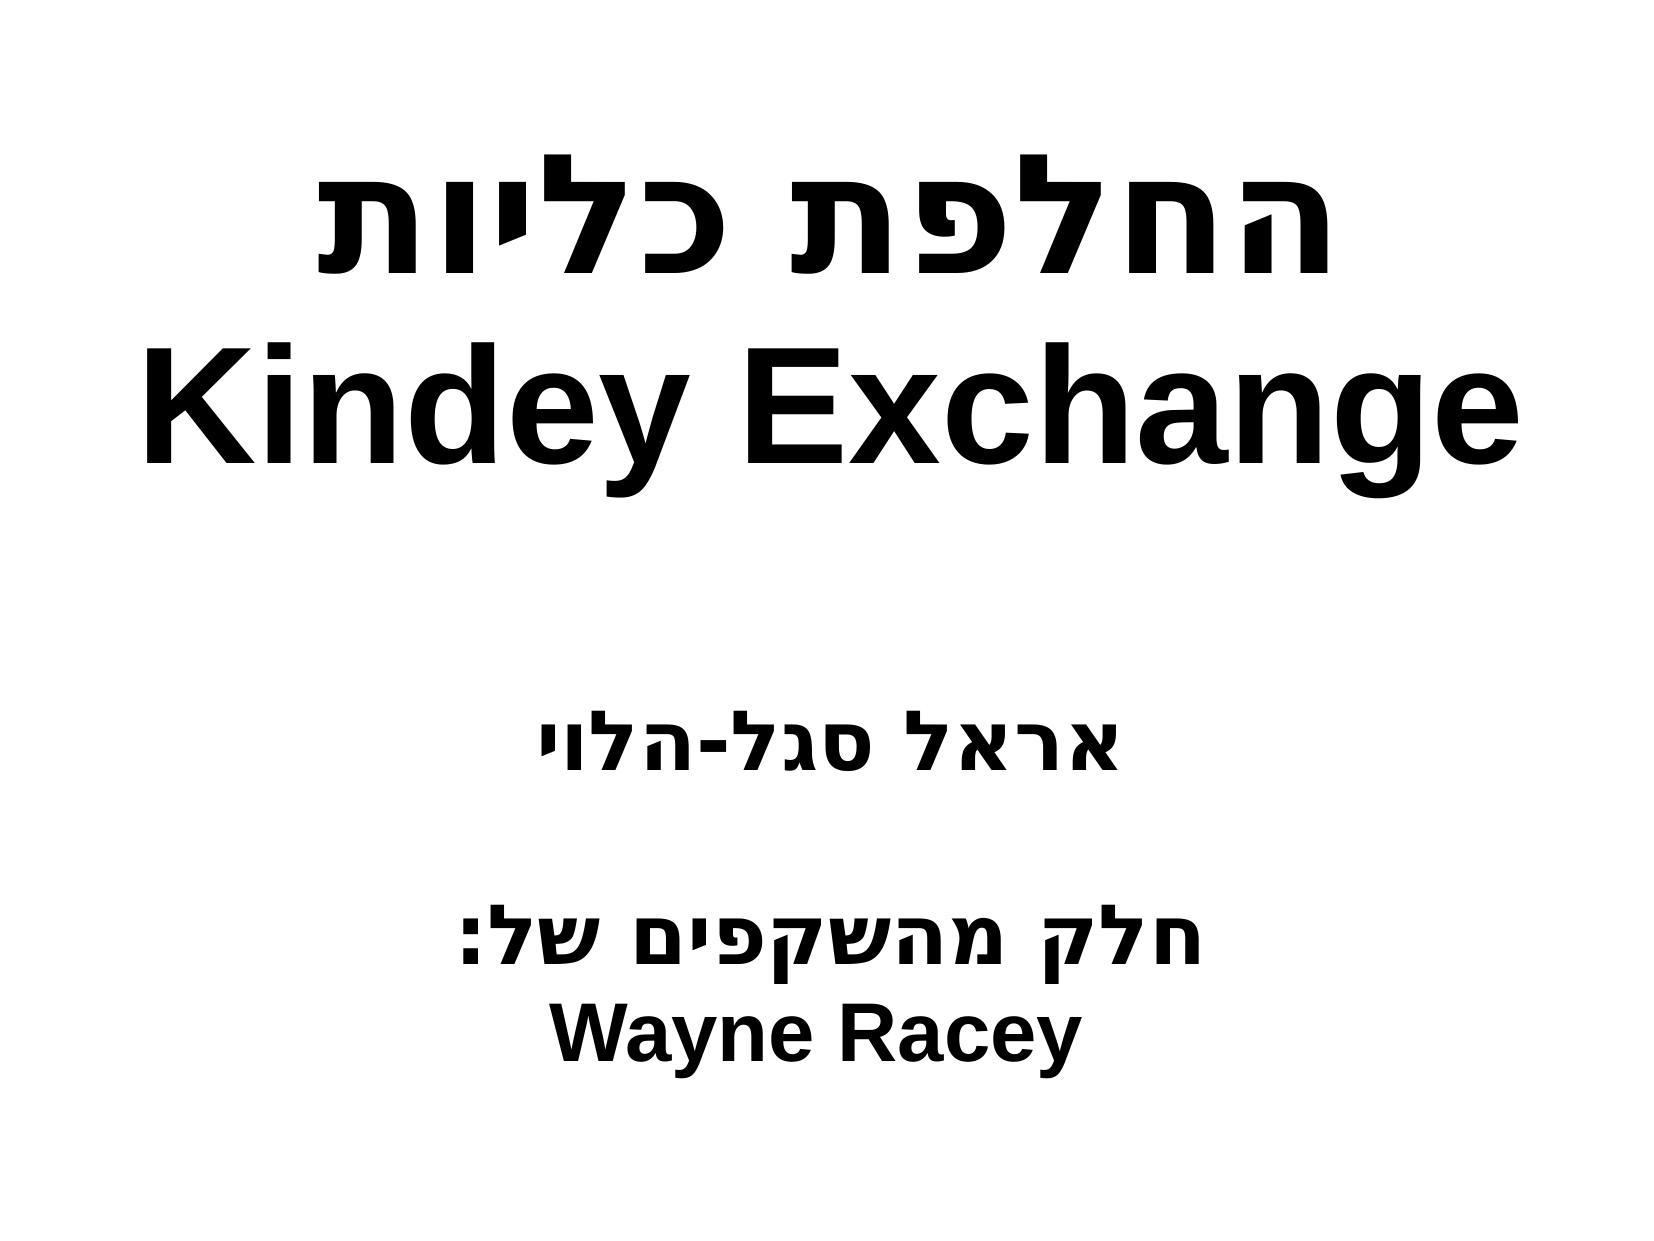

# החלפת כליות Kindey Exchange אראל סגל-הלוי חלק מהשקפים של: Wayne Racey